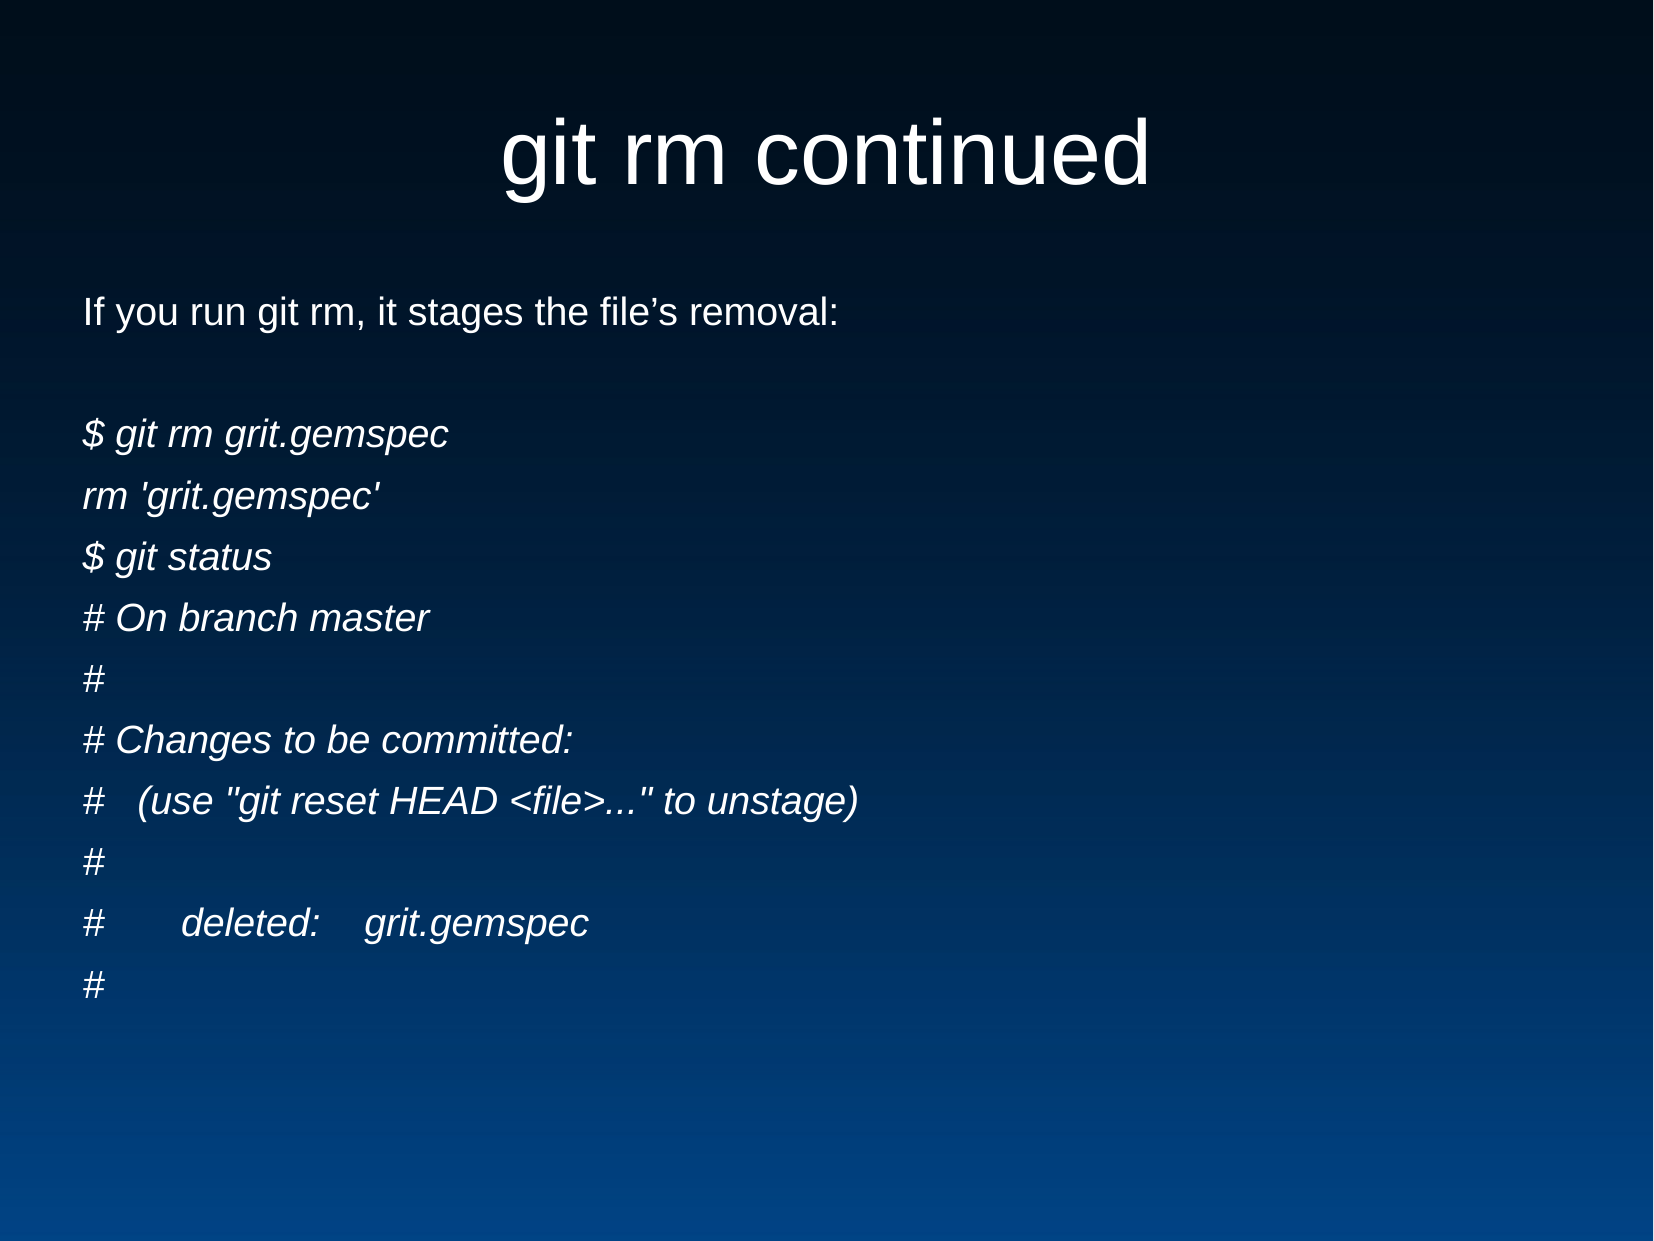

# git rm continued
If you run git rm, it stages the file’s removal:
$ git rm grit.gemspec
rm 'grit.gemspec'
$ git status
# On branch master
#
# Changes to be committed:
# (use "git reset HEAD <file>..." to unstage)
#
# deleted: grit.gemspec
#